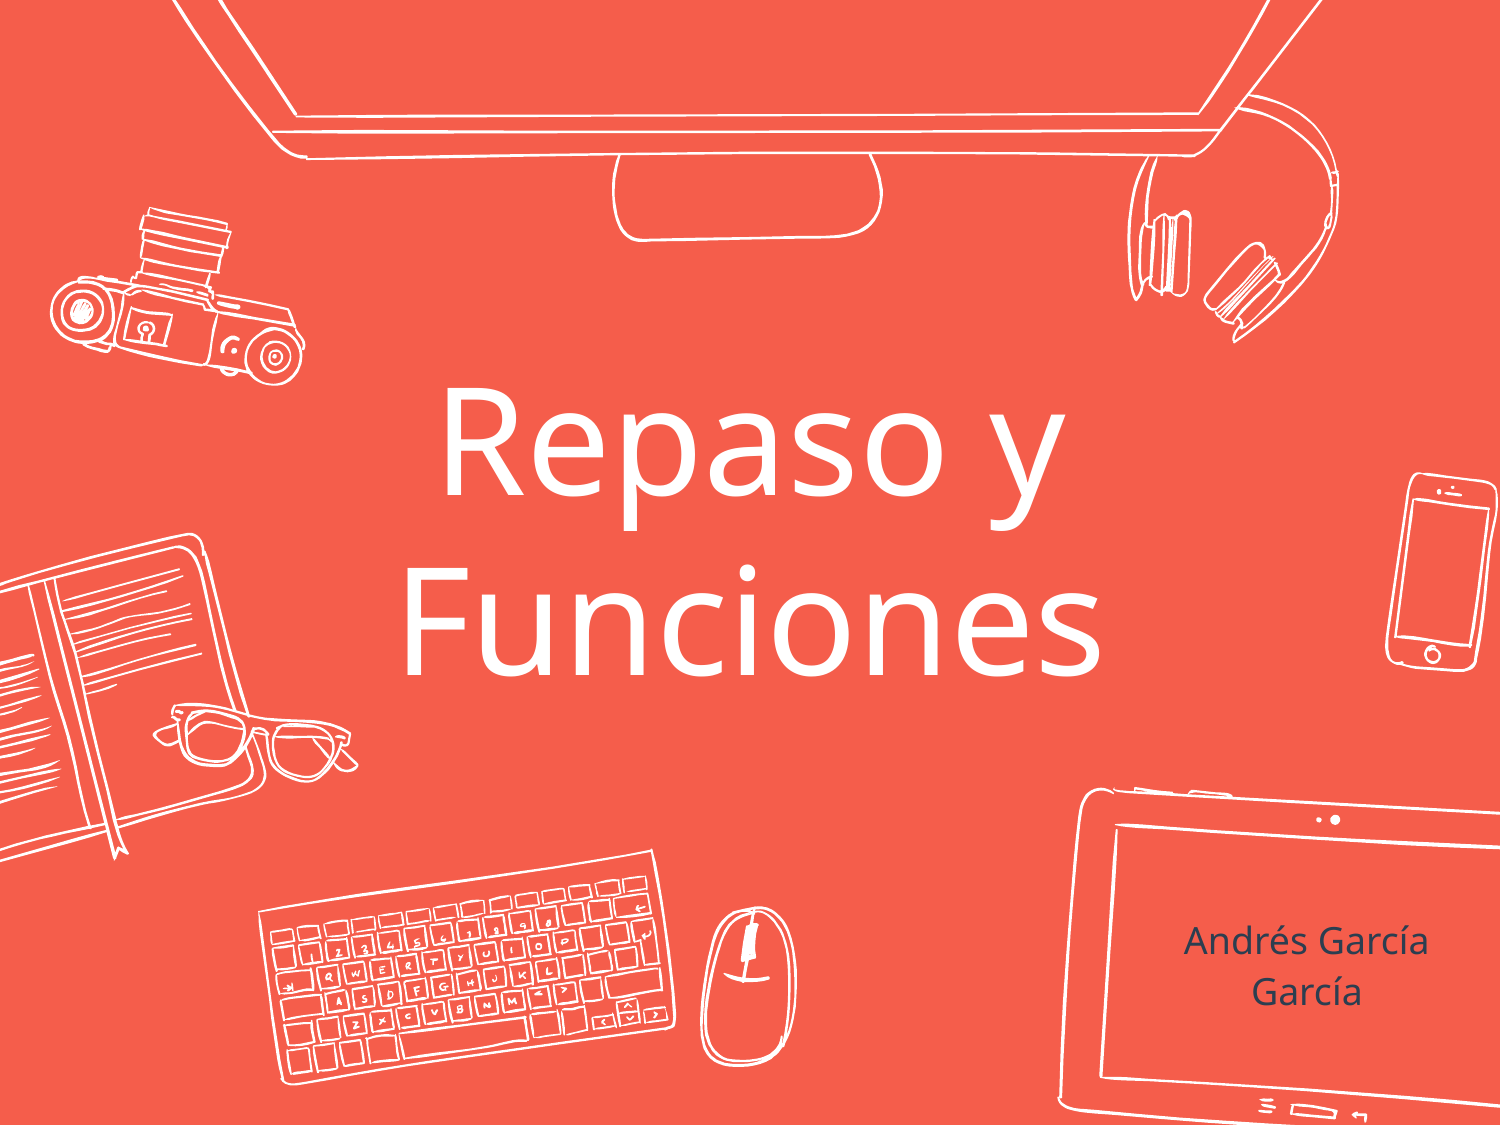

# Repaso y Funciones
Andrés García García